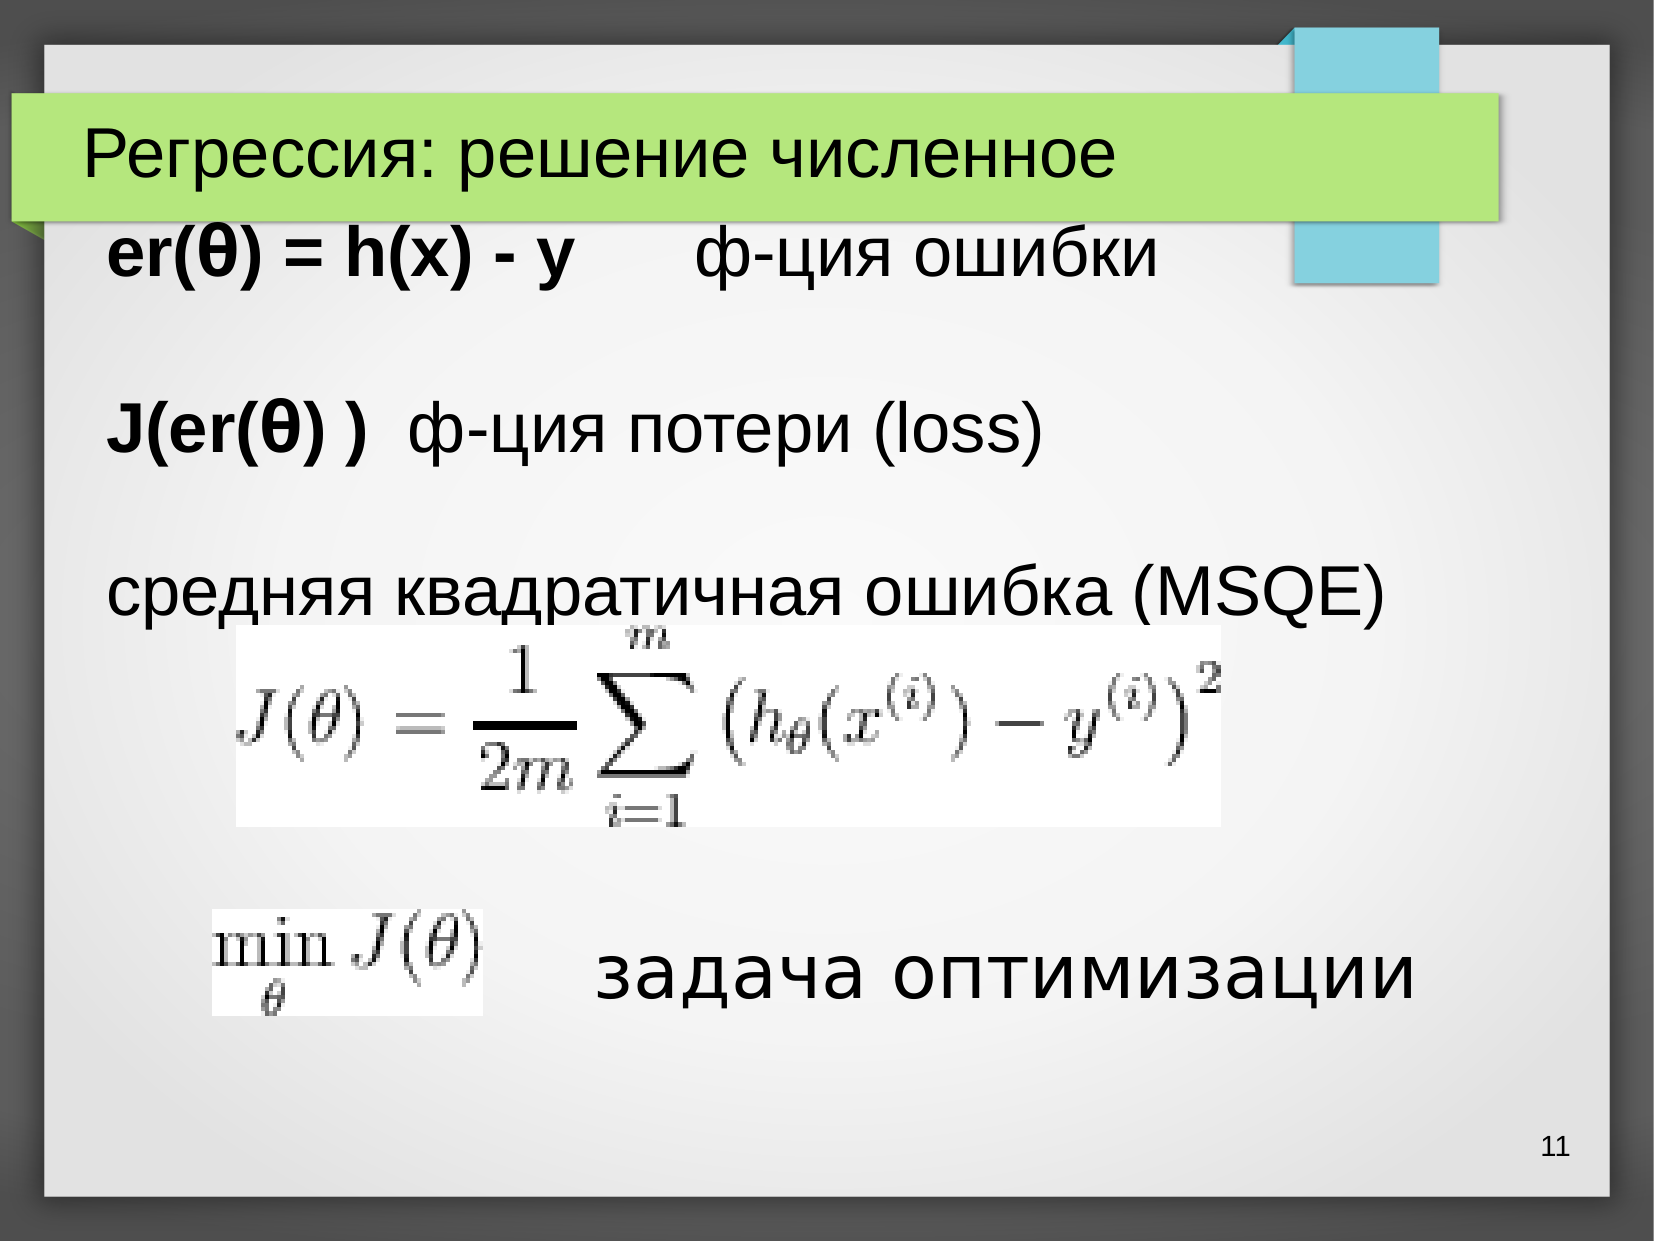

# Регрессия: решение численное
er(θ) = h(x) - y ф-ция ошибки
J(er(θ) ) ф-ция потери (loss)
средняя квадратичная ошибка (MSQE)
задача оптимизации
11